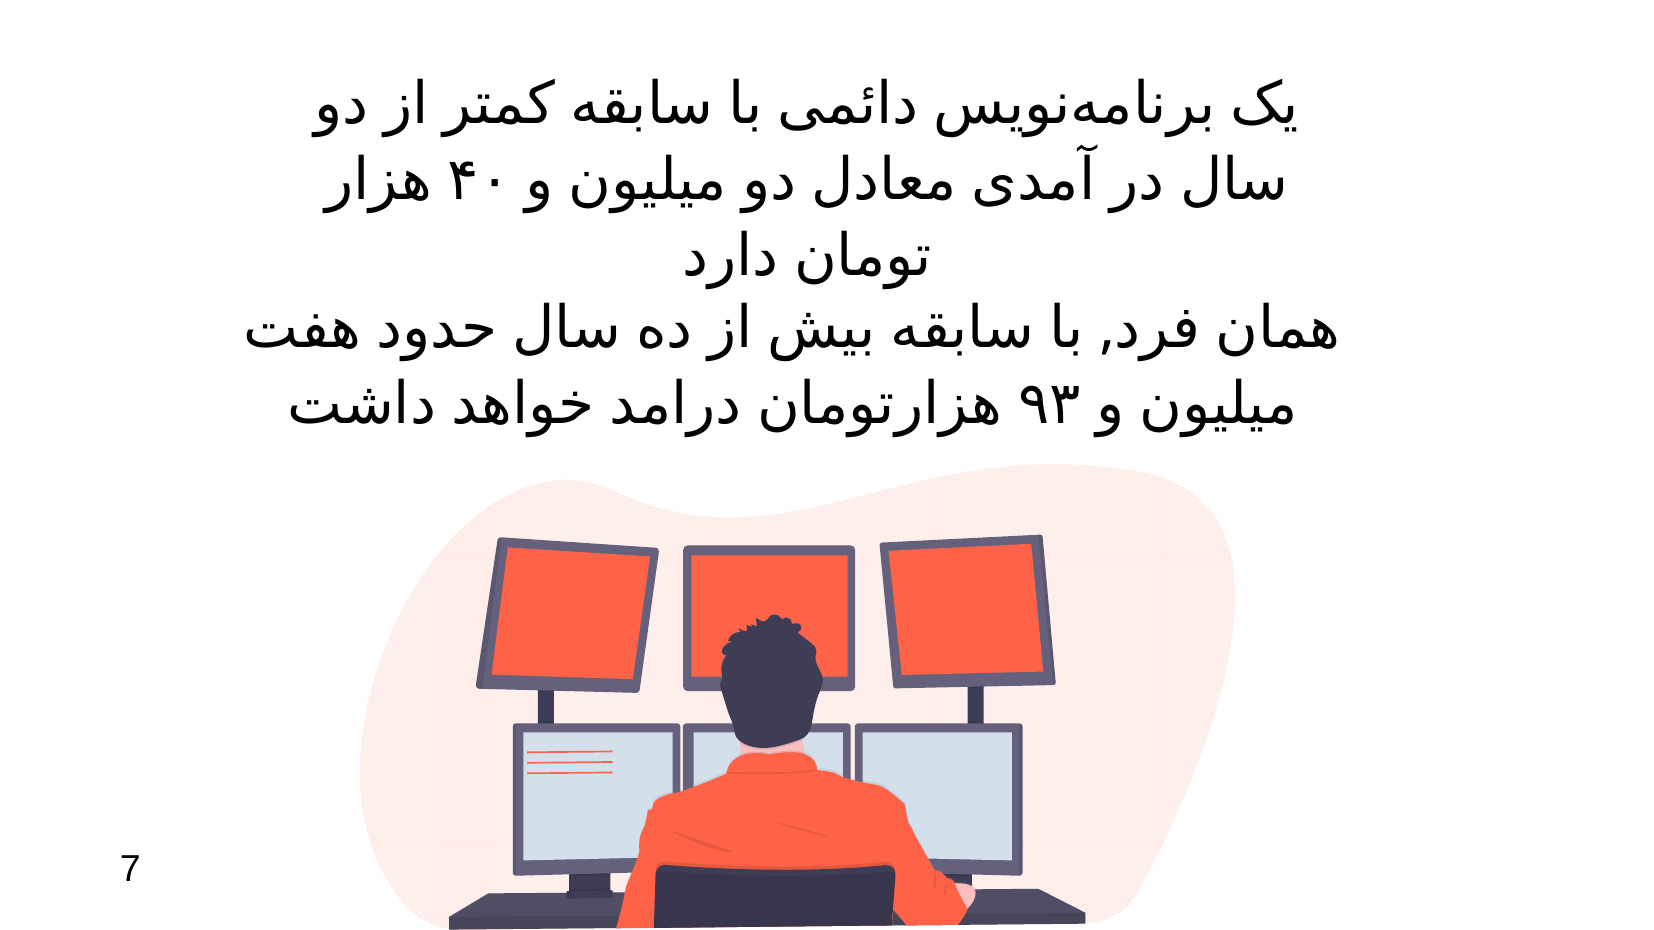

یک برنامه‌نویس دائمی با سابقه کمتر از دو سال در آمدی معادل دو میلیون و ۴۰ هزار تومان دارد
همان فرد, با سابقه بیش از ده سال حدود هفت میلیون و ۹۳ هزارتومان درامد خواهد داشت
7